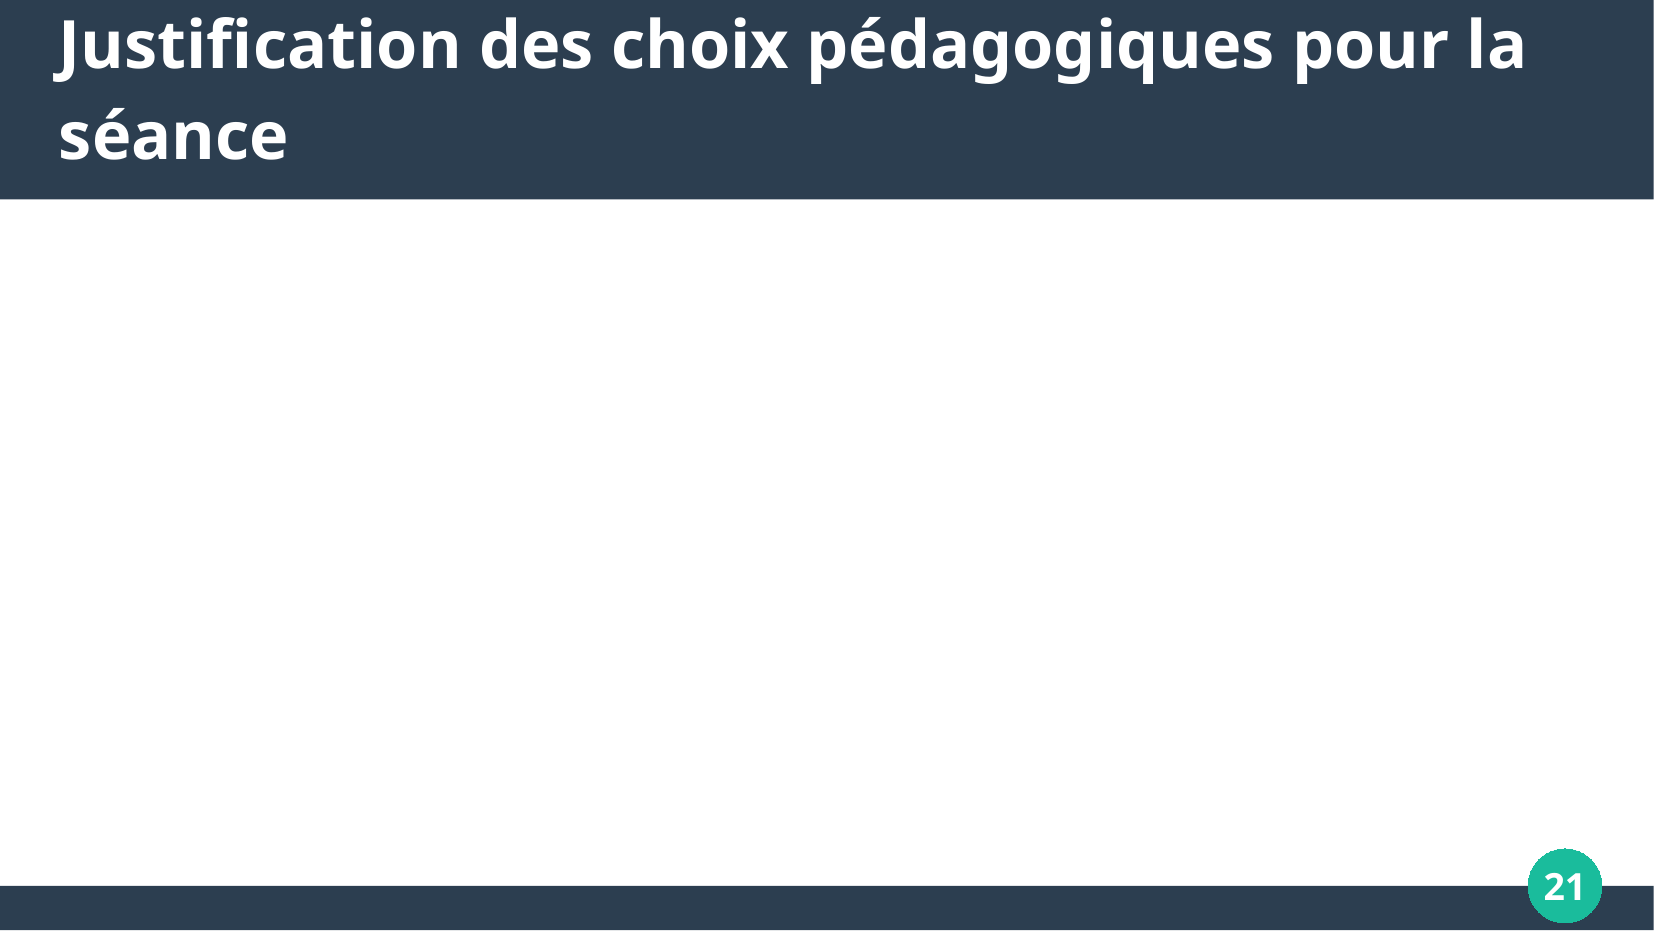

# Justification des choix pédagogiques pour la séance
21